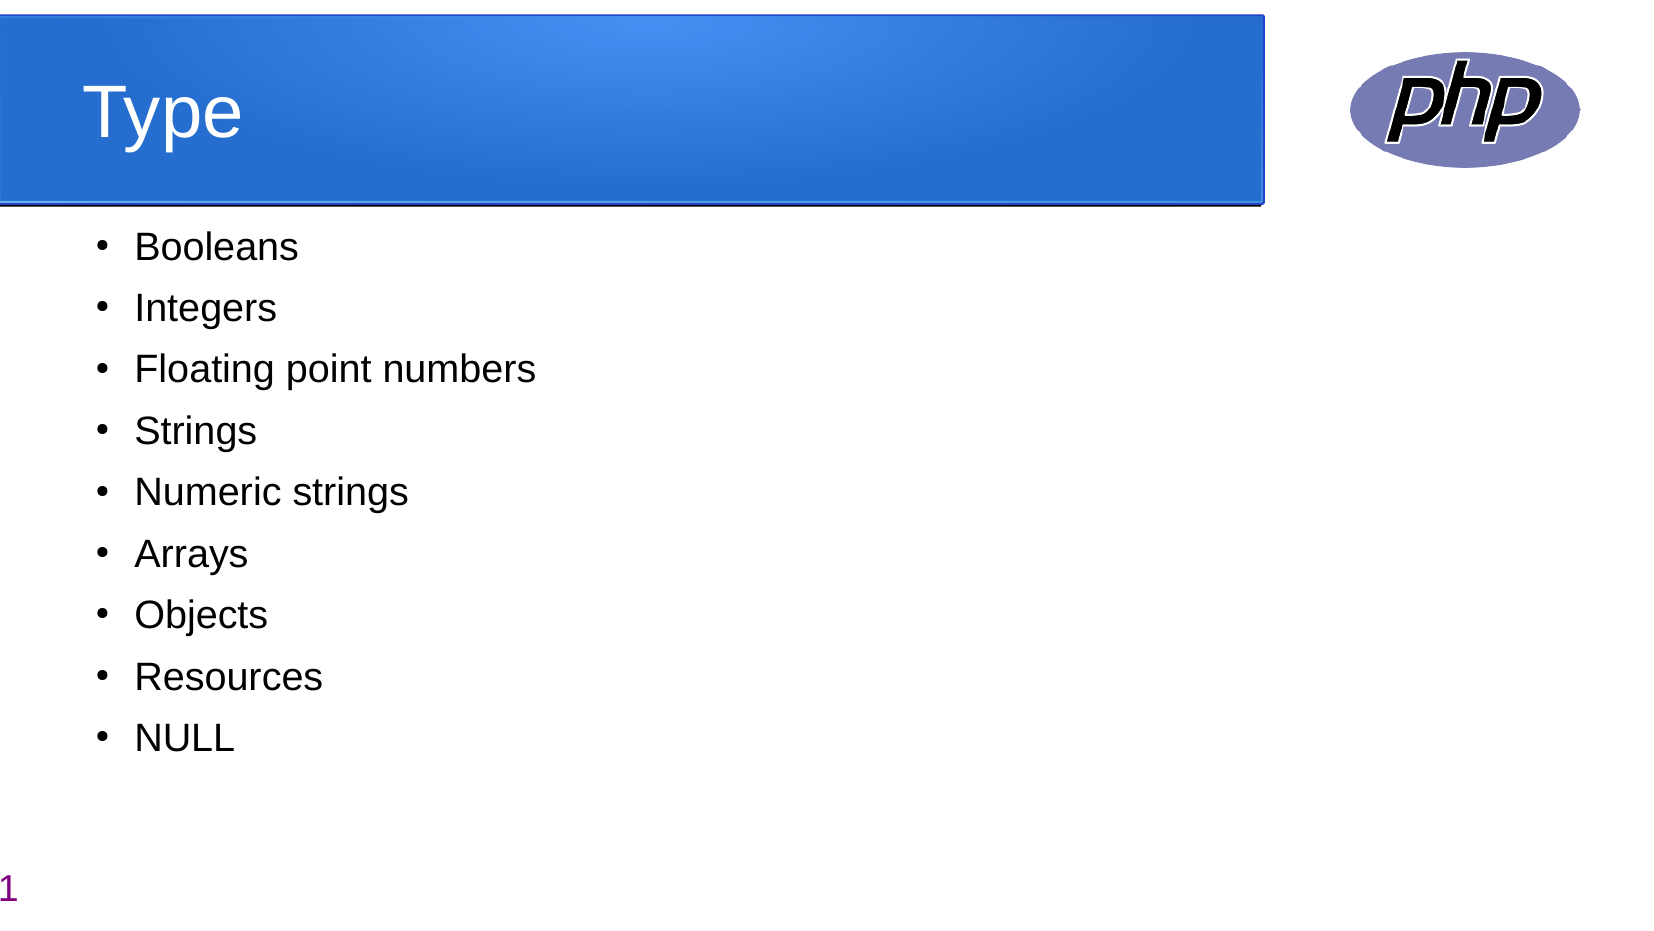

# Type
Booleans
Integers
Floating point numbers
Strings
Numeric strings
Arrays
Objects
Resources
NULL